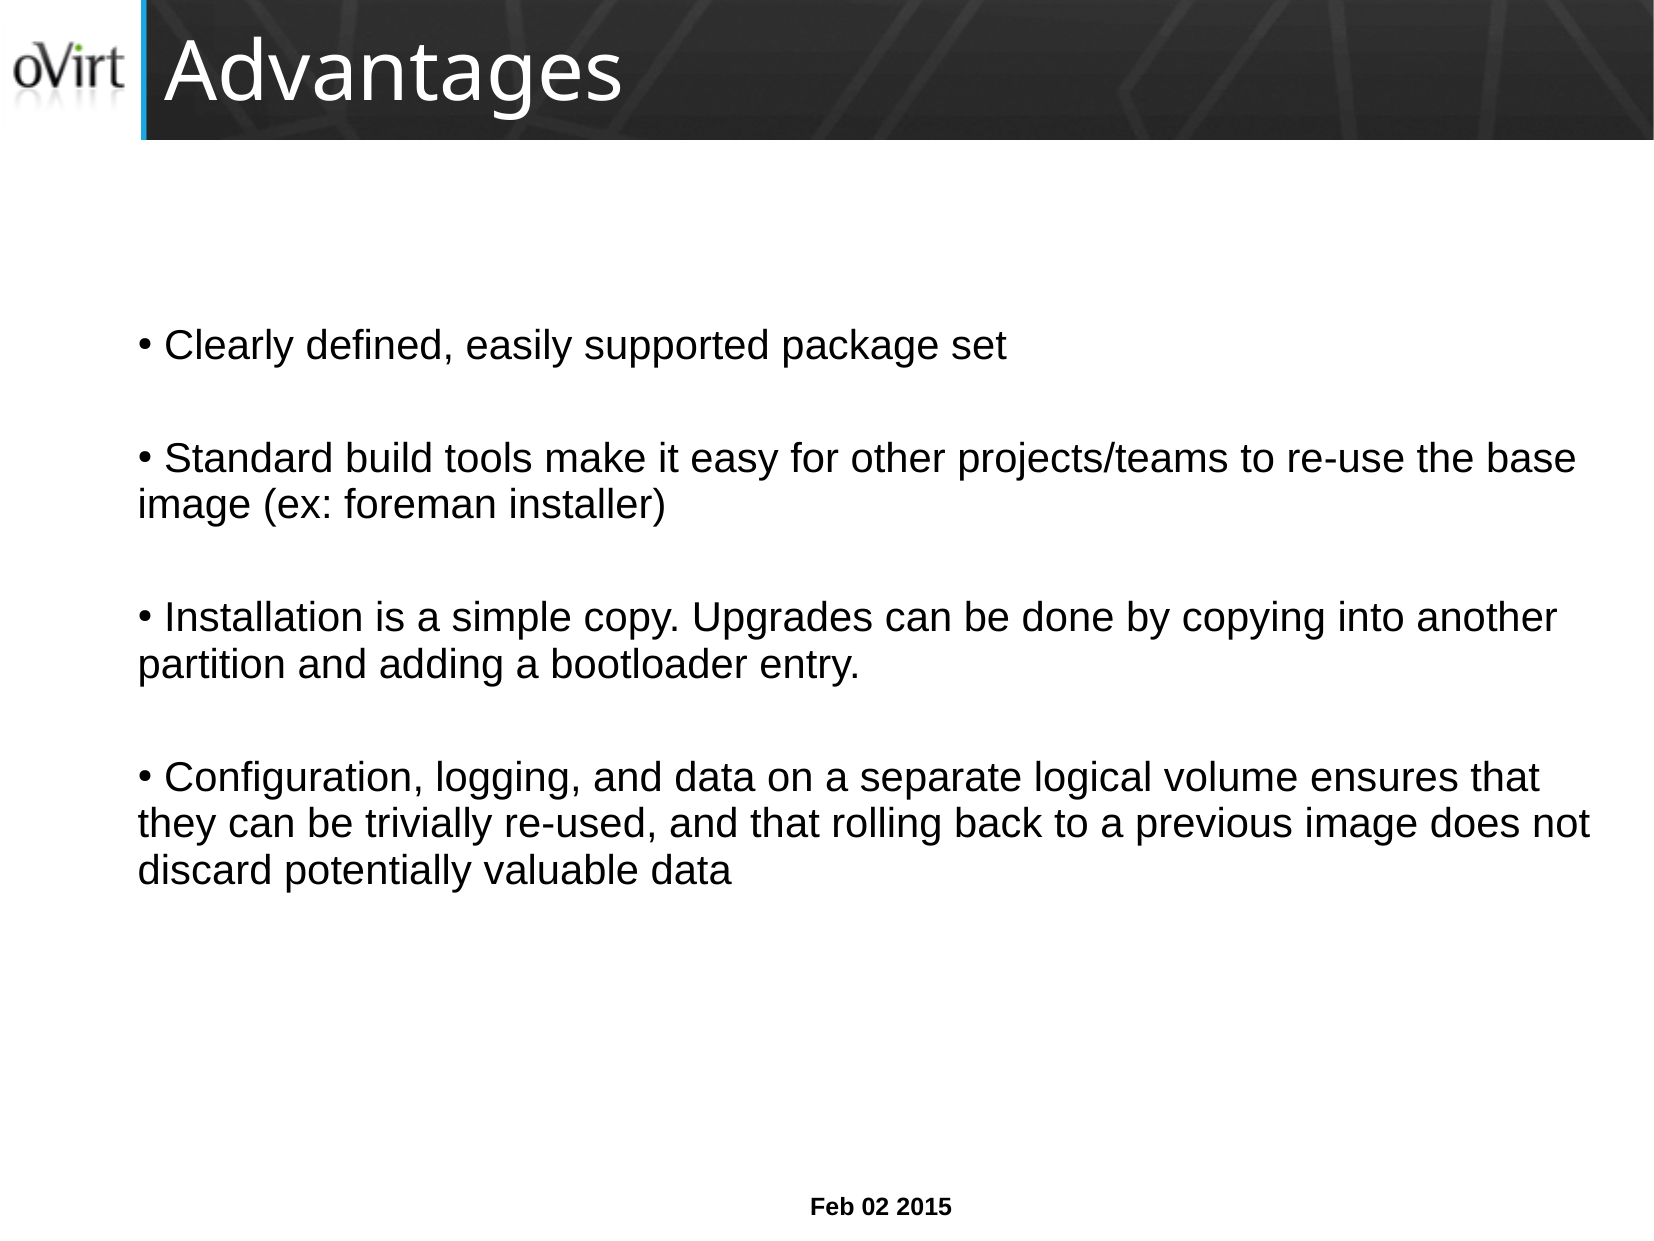

# Advantages
 Clearly defined, easily supported package set
 Standard build tools make it easy for other projects/teams to re-use the base image (ex: foreman installer)
 Installation is a simple copy. Upgrades can be done by copying into another partition and adding a bootloader entry.
 Configuration, logging, and data on a separate logical volume ensures that they can be trivially re-used, and that rolling back to a previous image does not discard potentially valuable data